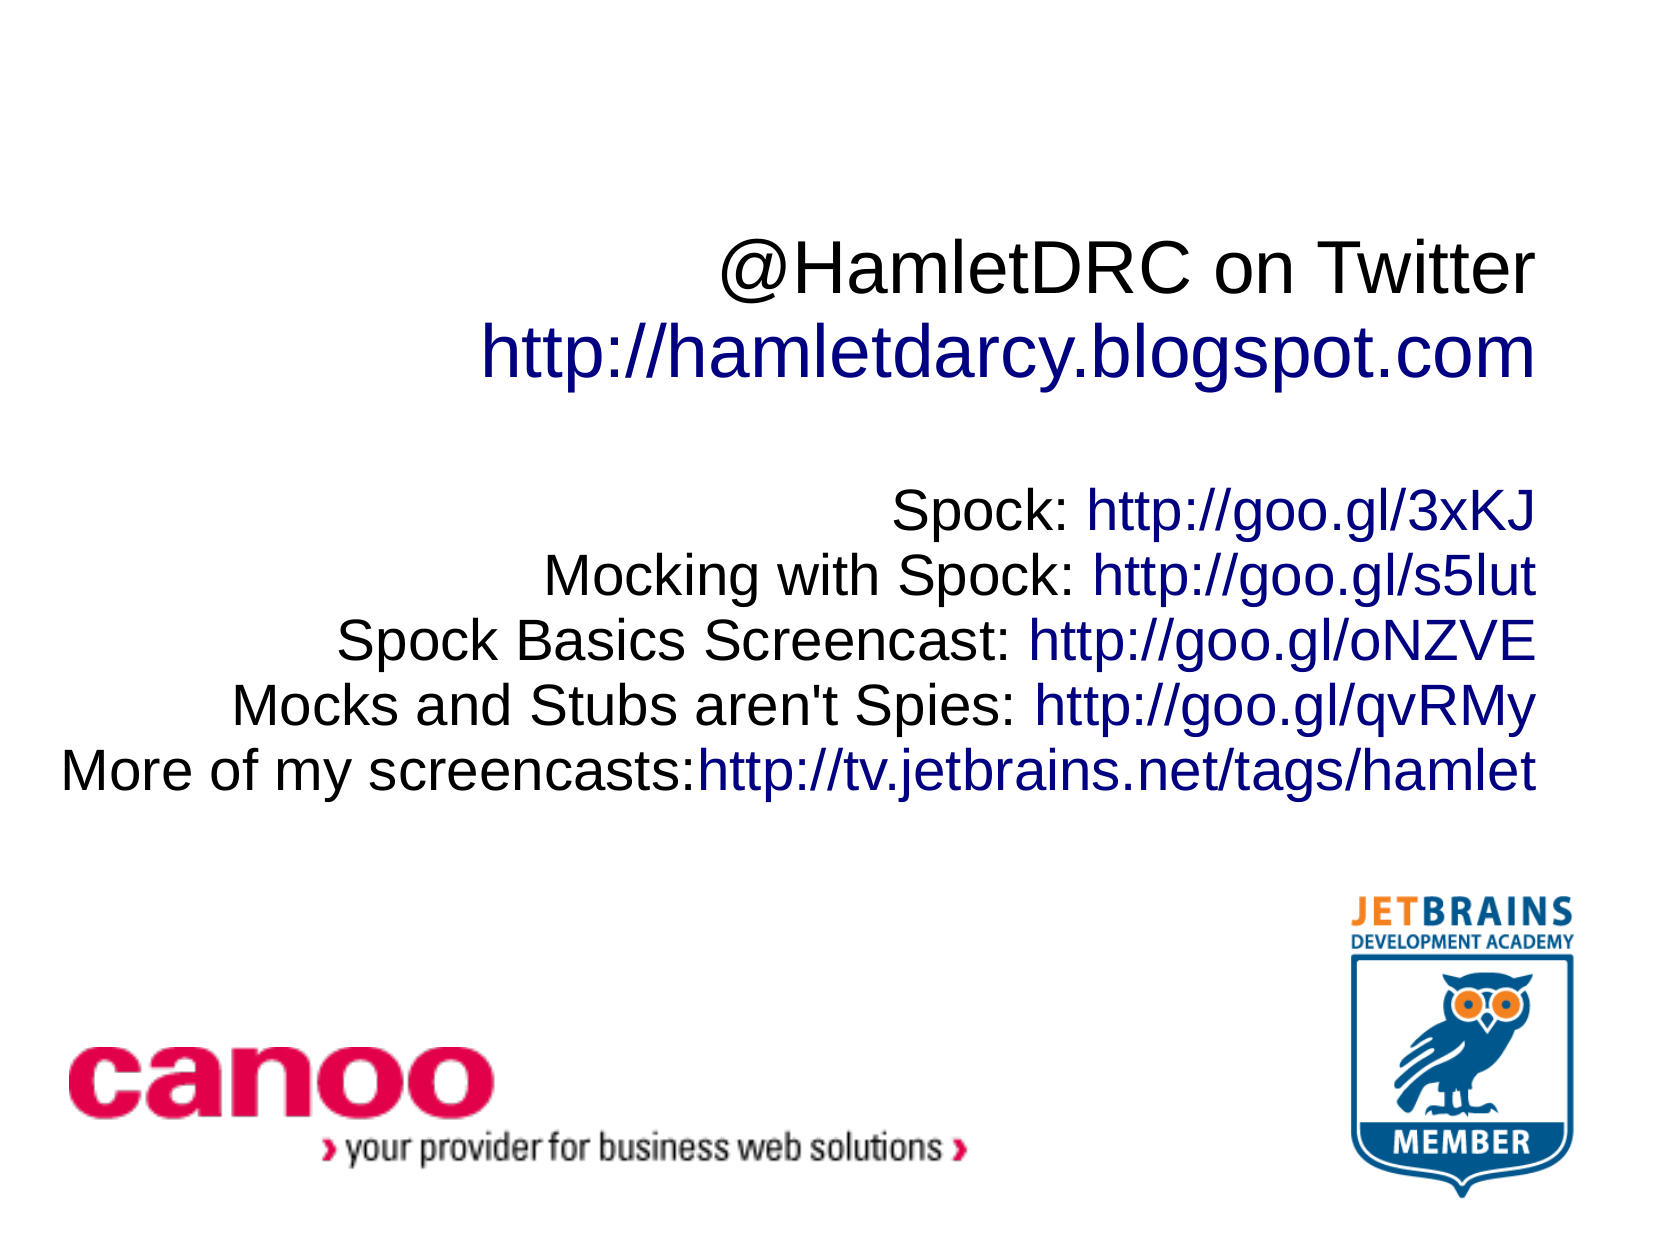

# @HamletDRC on Twitter
http://hamletdarcy.blogspot.com
Spock: http://goo.gl/3xKJ
Mocking with Spock: http://goo.gl/s5lut
Spock Basics Screencast: http://goo.gl/oNZVE
Mocks and Stubs aren't Spies: http://goo.gl/qvRMy
More of my screencasts:http://tv.jetbrains.net/tags/hamlet